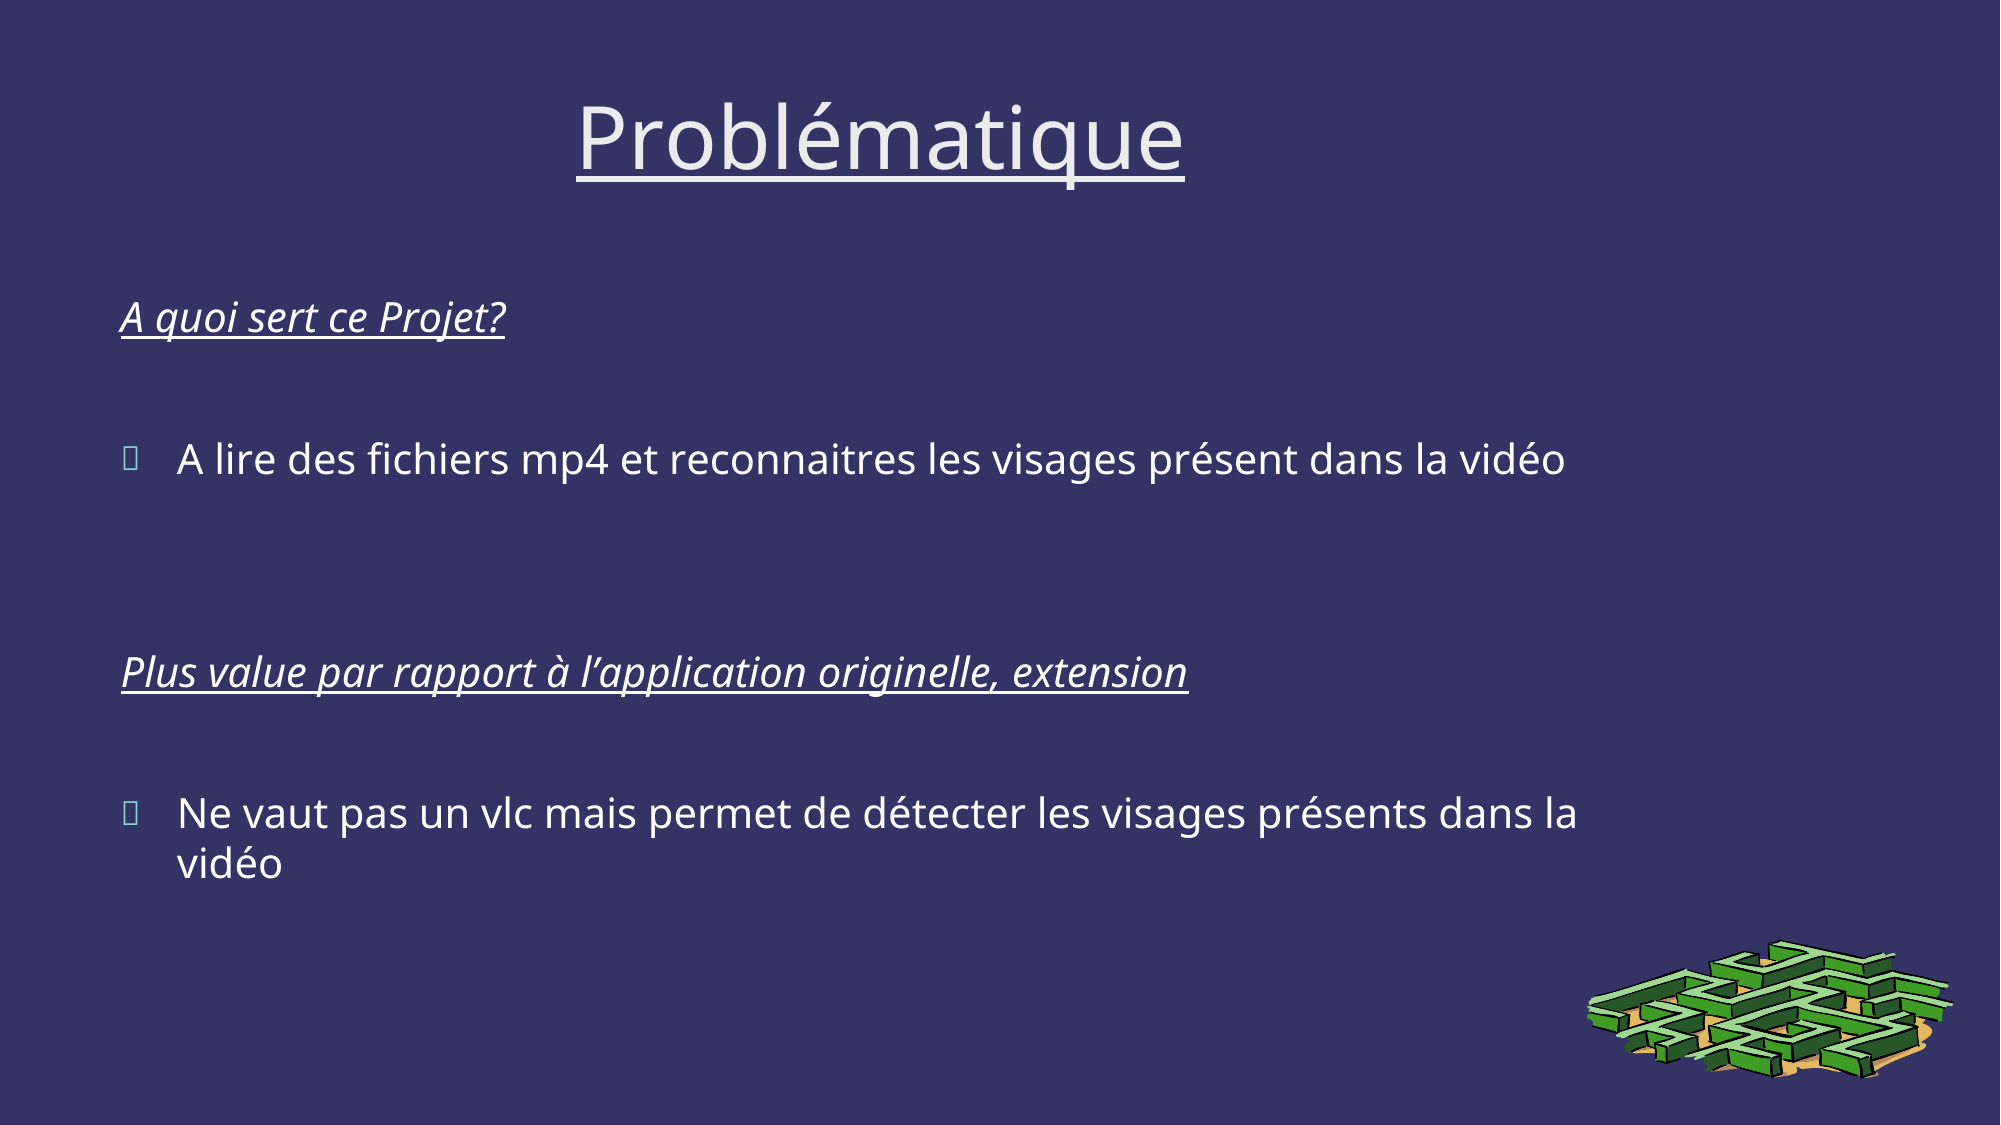

# Problématique
A quoi sert ce Projet?
A lire des fichiers mp4 et reconnaitres les visages présent dans la vidéo
Plus value par rapport à l’application originelle, extension
Ne vaut pas un vlc mais permet de détecter les visages présents dans la vidéo